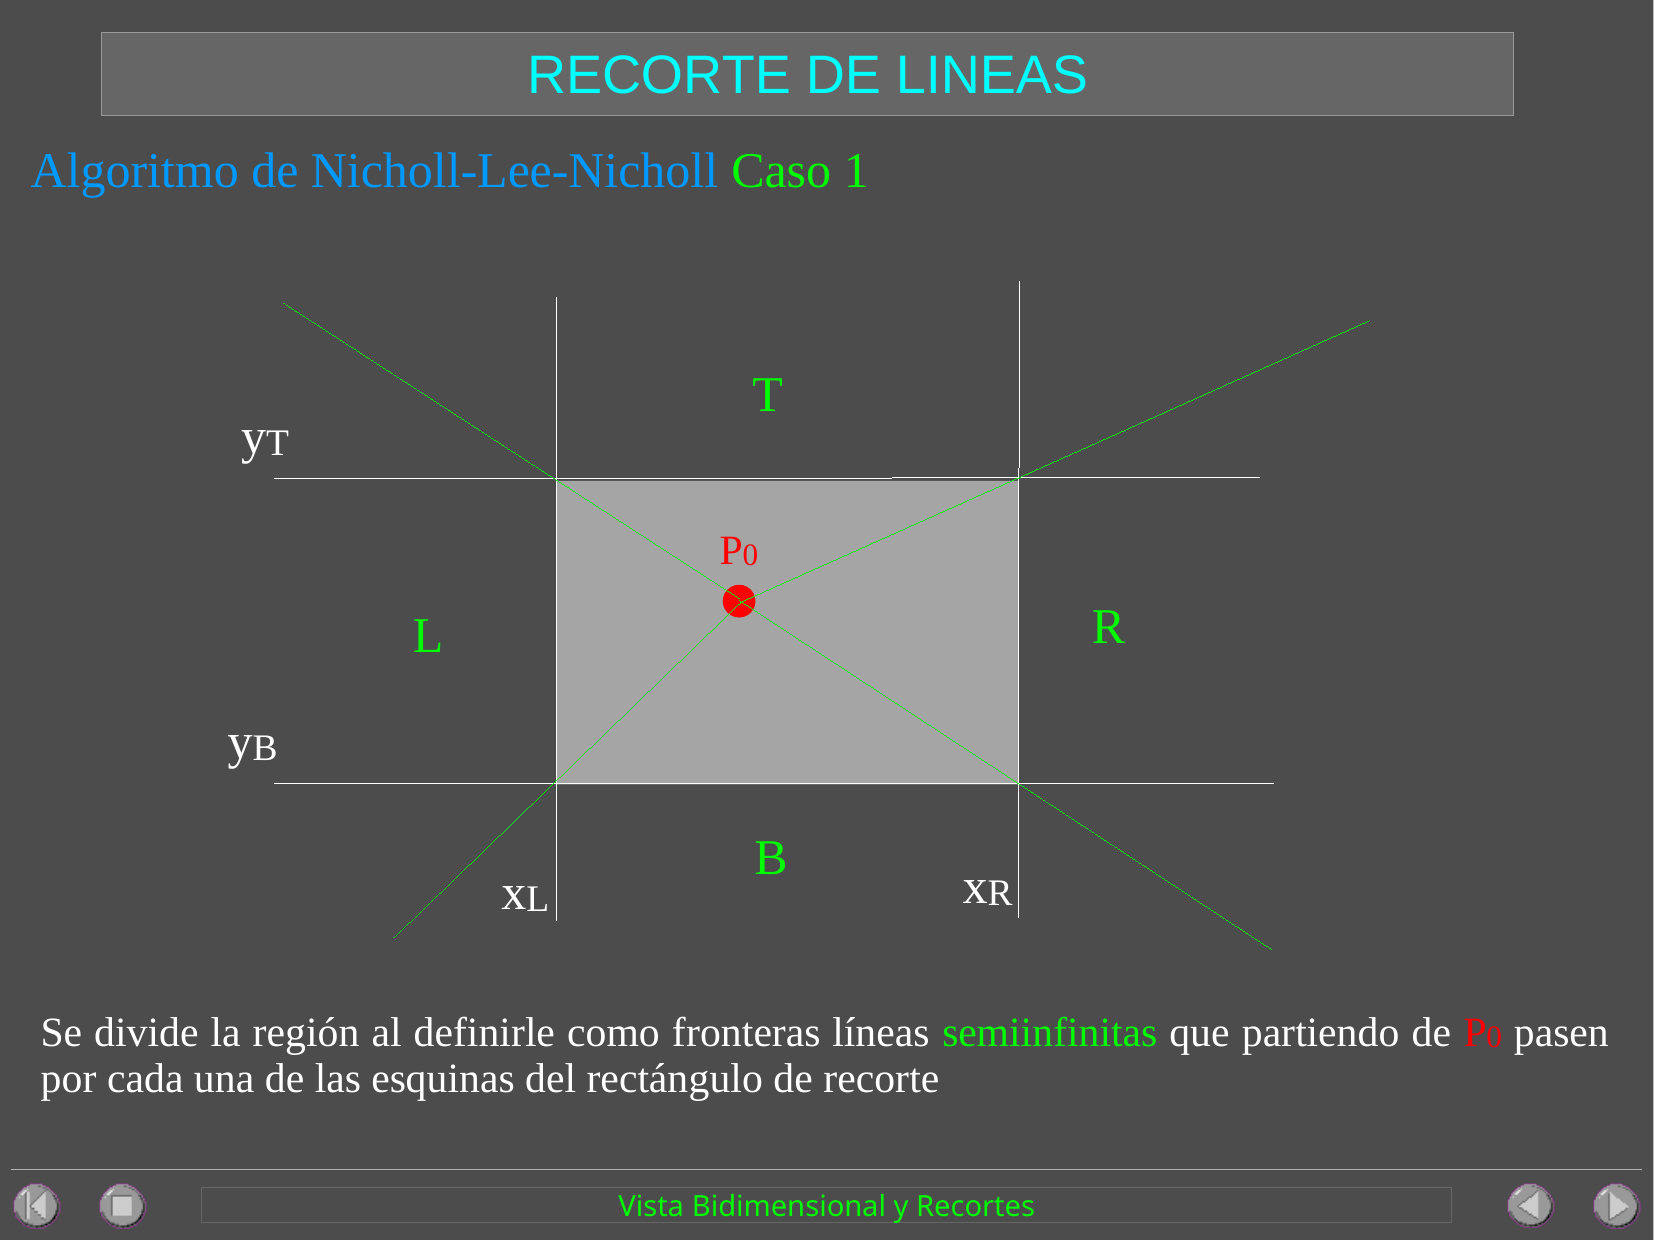

# RECORTE DE LINEAS
Algoritmo de Nicholl-Lee-Nicholl Caso 1
yT
yB
xR
xL
P0
T
R
L
B
Se divide la región al definirle como fronteras líneas semiinfinitas que partiendo de P0 pasen por cada una de las esquinas del rectángulo de recorte